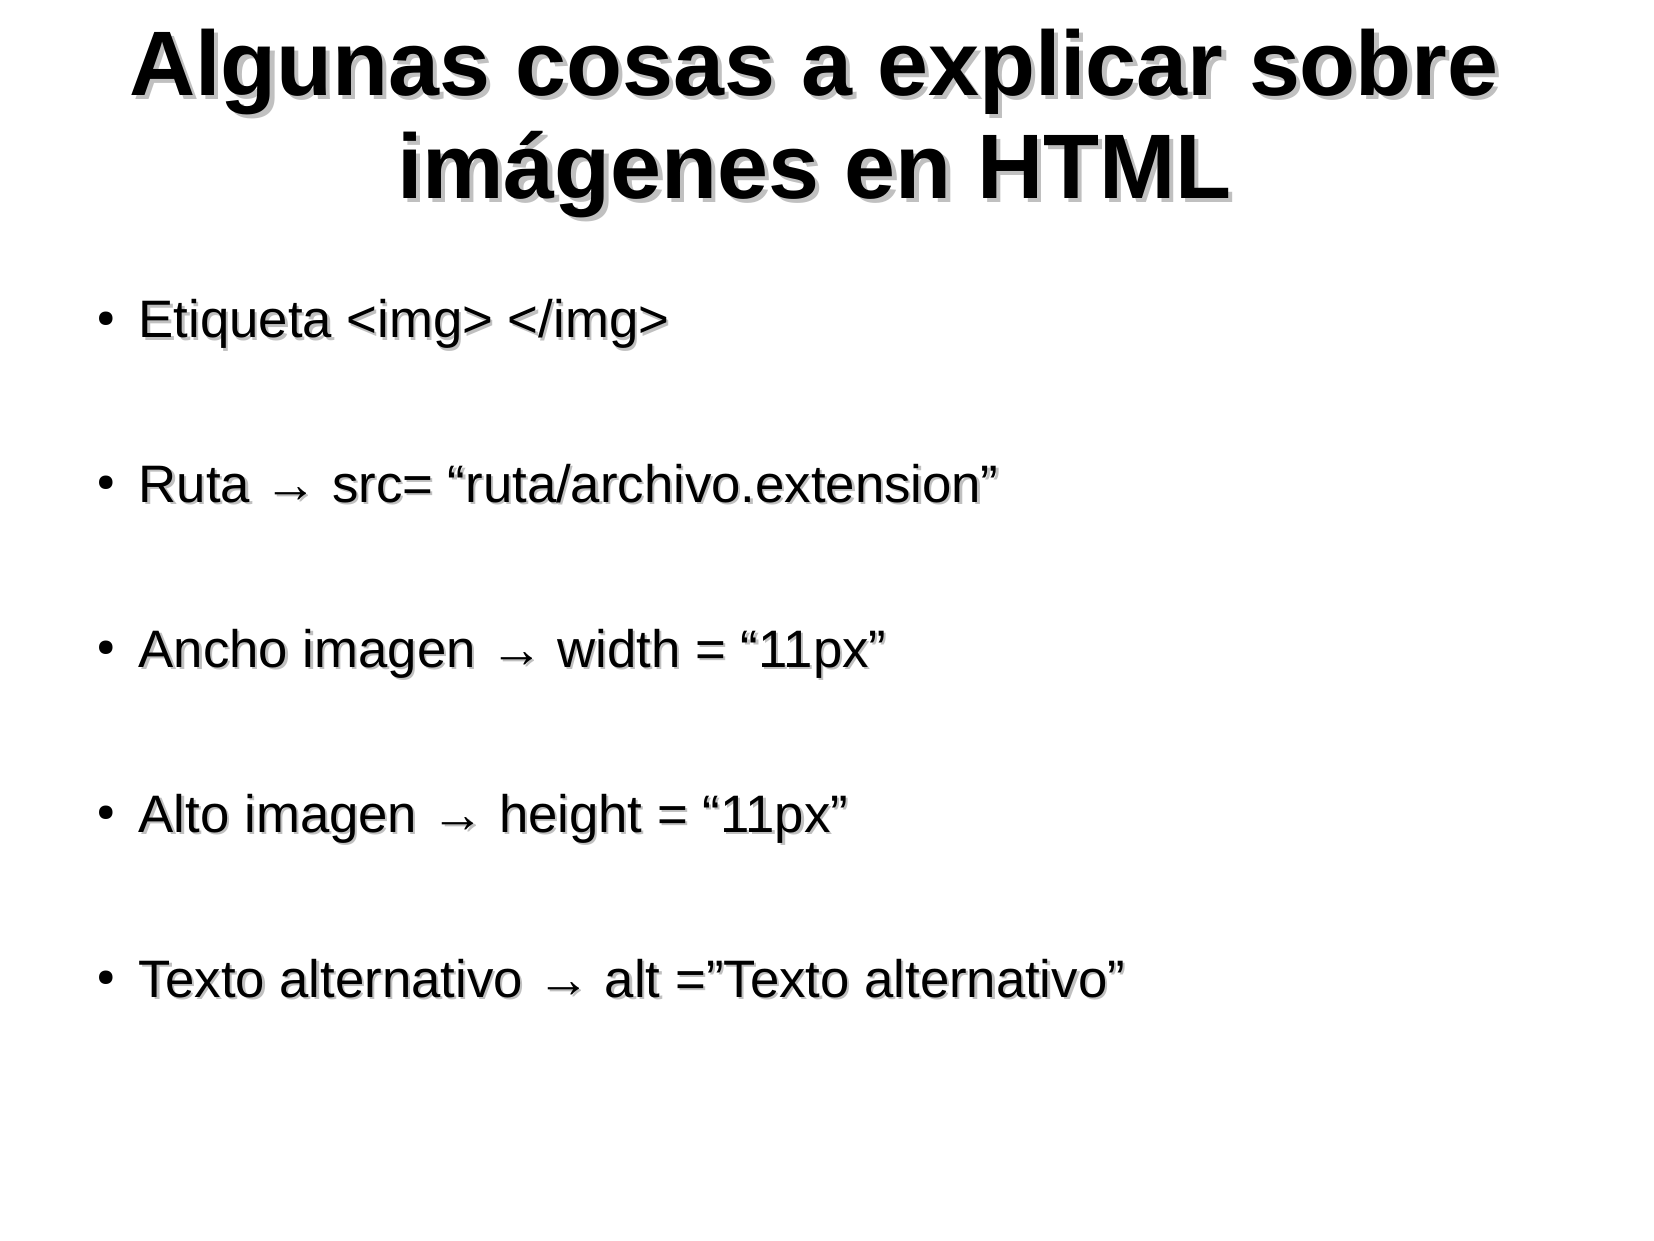

# Algunas cosas a explicar sobre imágenes en HTML
Etiqueta <img> </img>
Ruta → src= “ruta/archivo.extension”
Ancho imagen → width = “11px”
Alto imagen → height = “11px”
Texto alternativo → alt =”Texto alternativo”